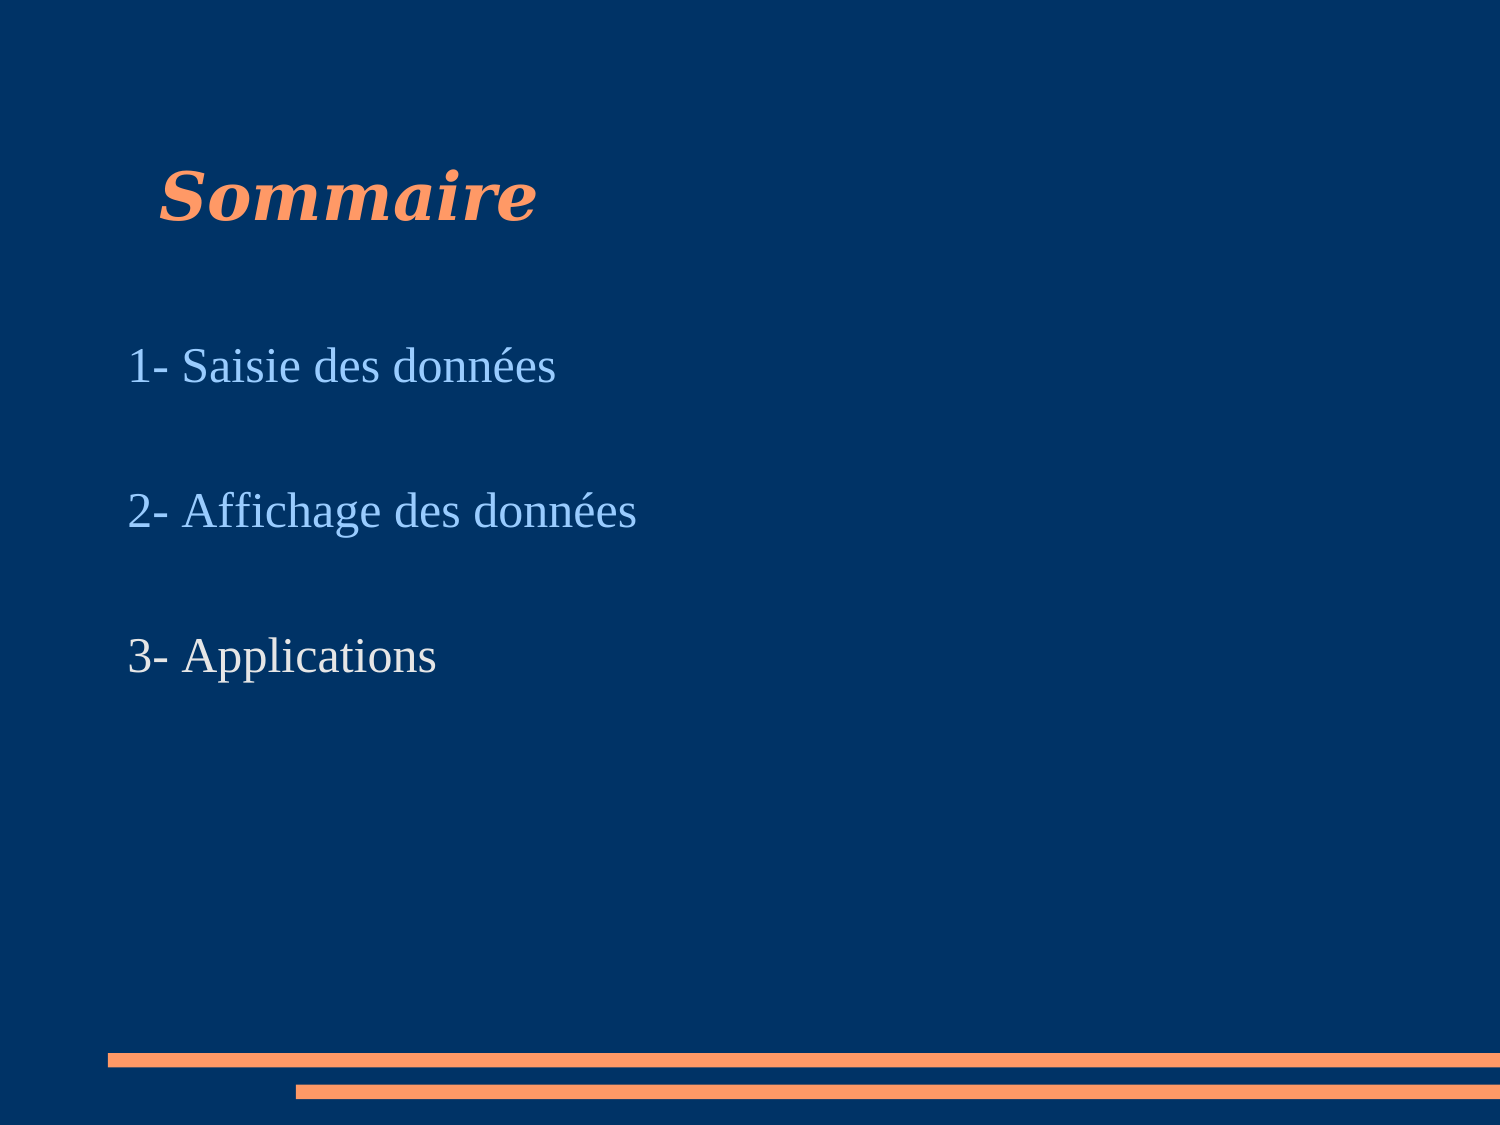

# Sommaire
1- Saisie des données
2- Affichage des données
3- Applications